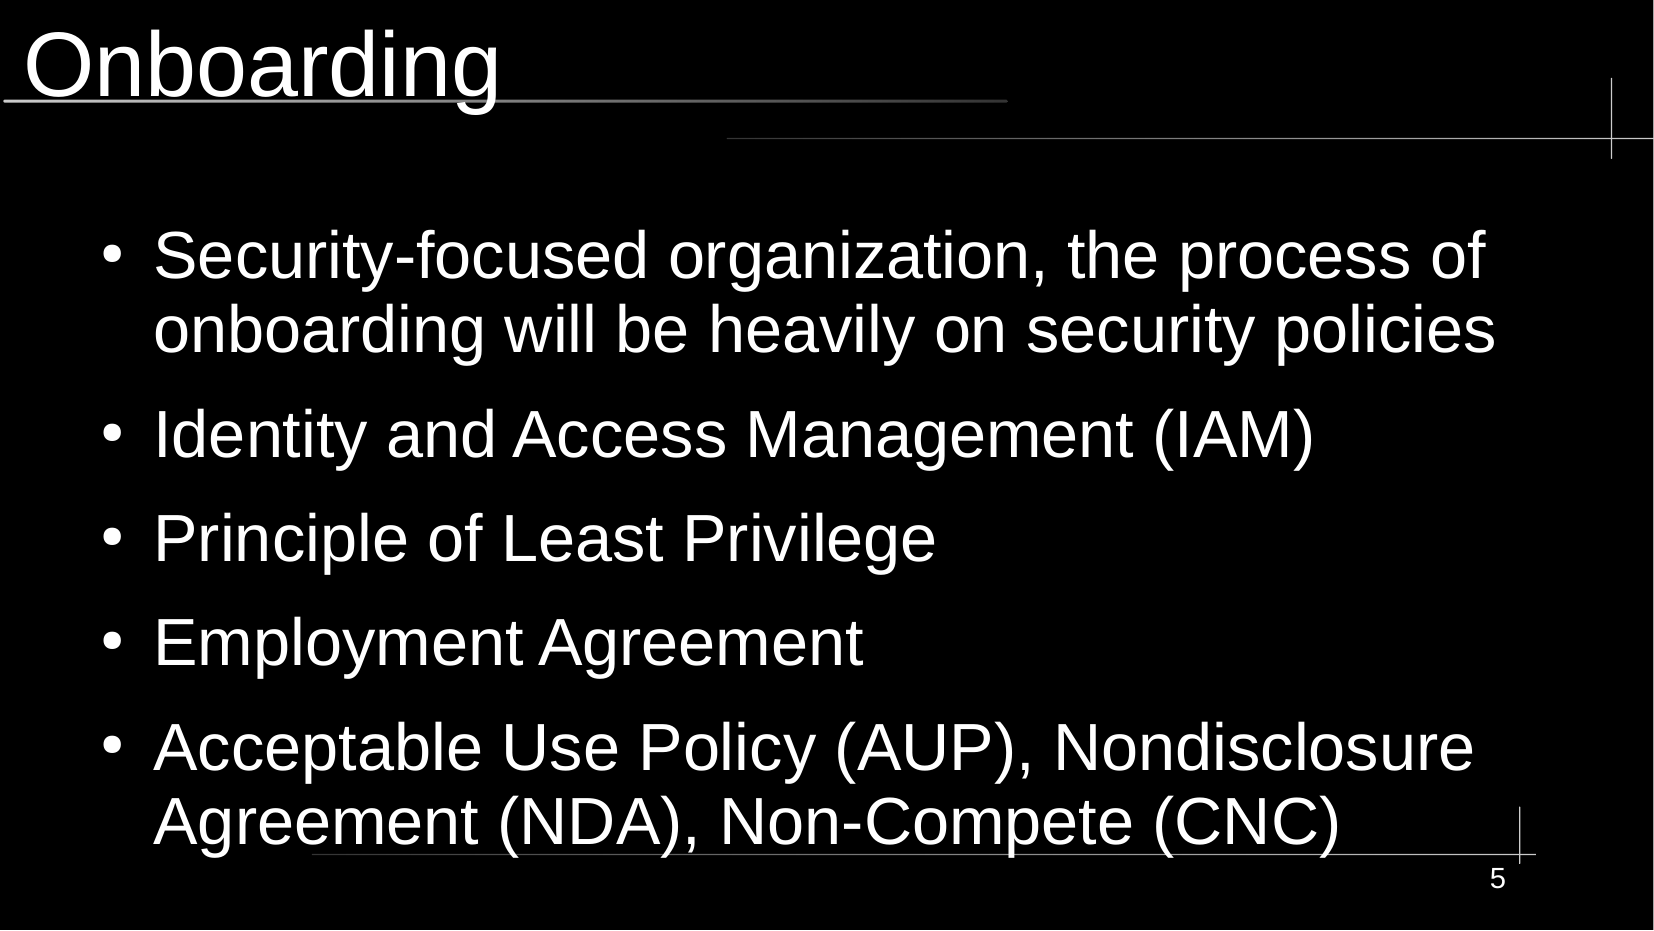

# Onboarding
Security-focused organization, the process of onboarding will be heavily on security policies
Identity and Access Management (IAM)
Principle of Least Privilege
Employment Agreement
Acceptable Use Policy (AUP), Nondisclosure Agreement (NDA), Non-Compete (CNC)
5